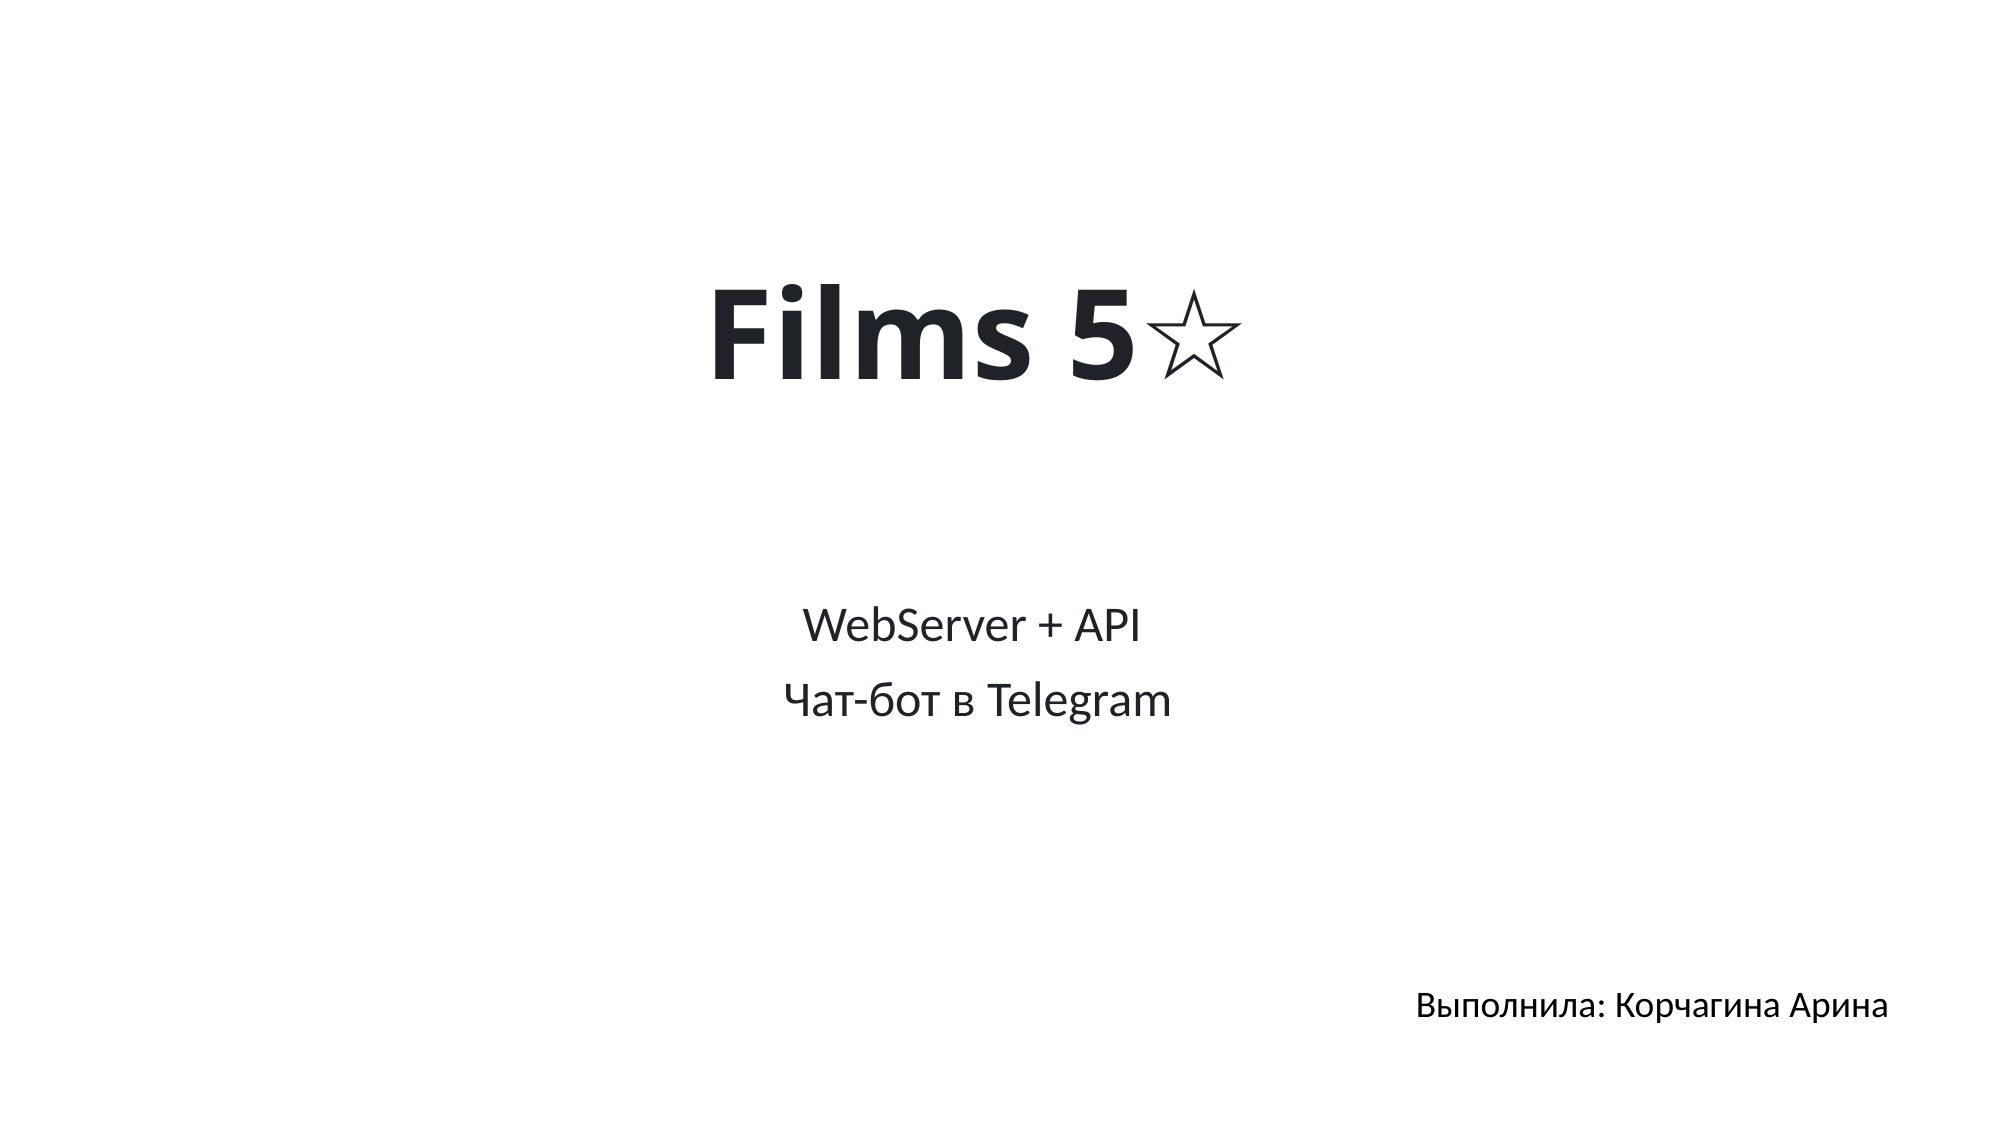

# Films 5☆
WebServer + API
Чат-бот в Telegram
Выполнила: Корчагина Арина